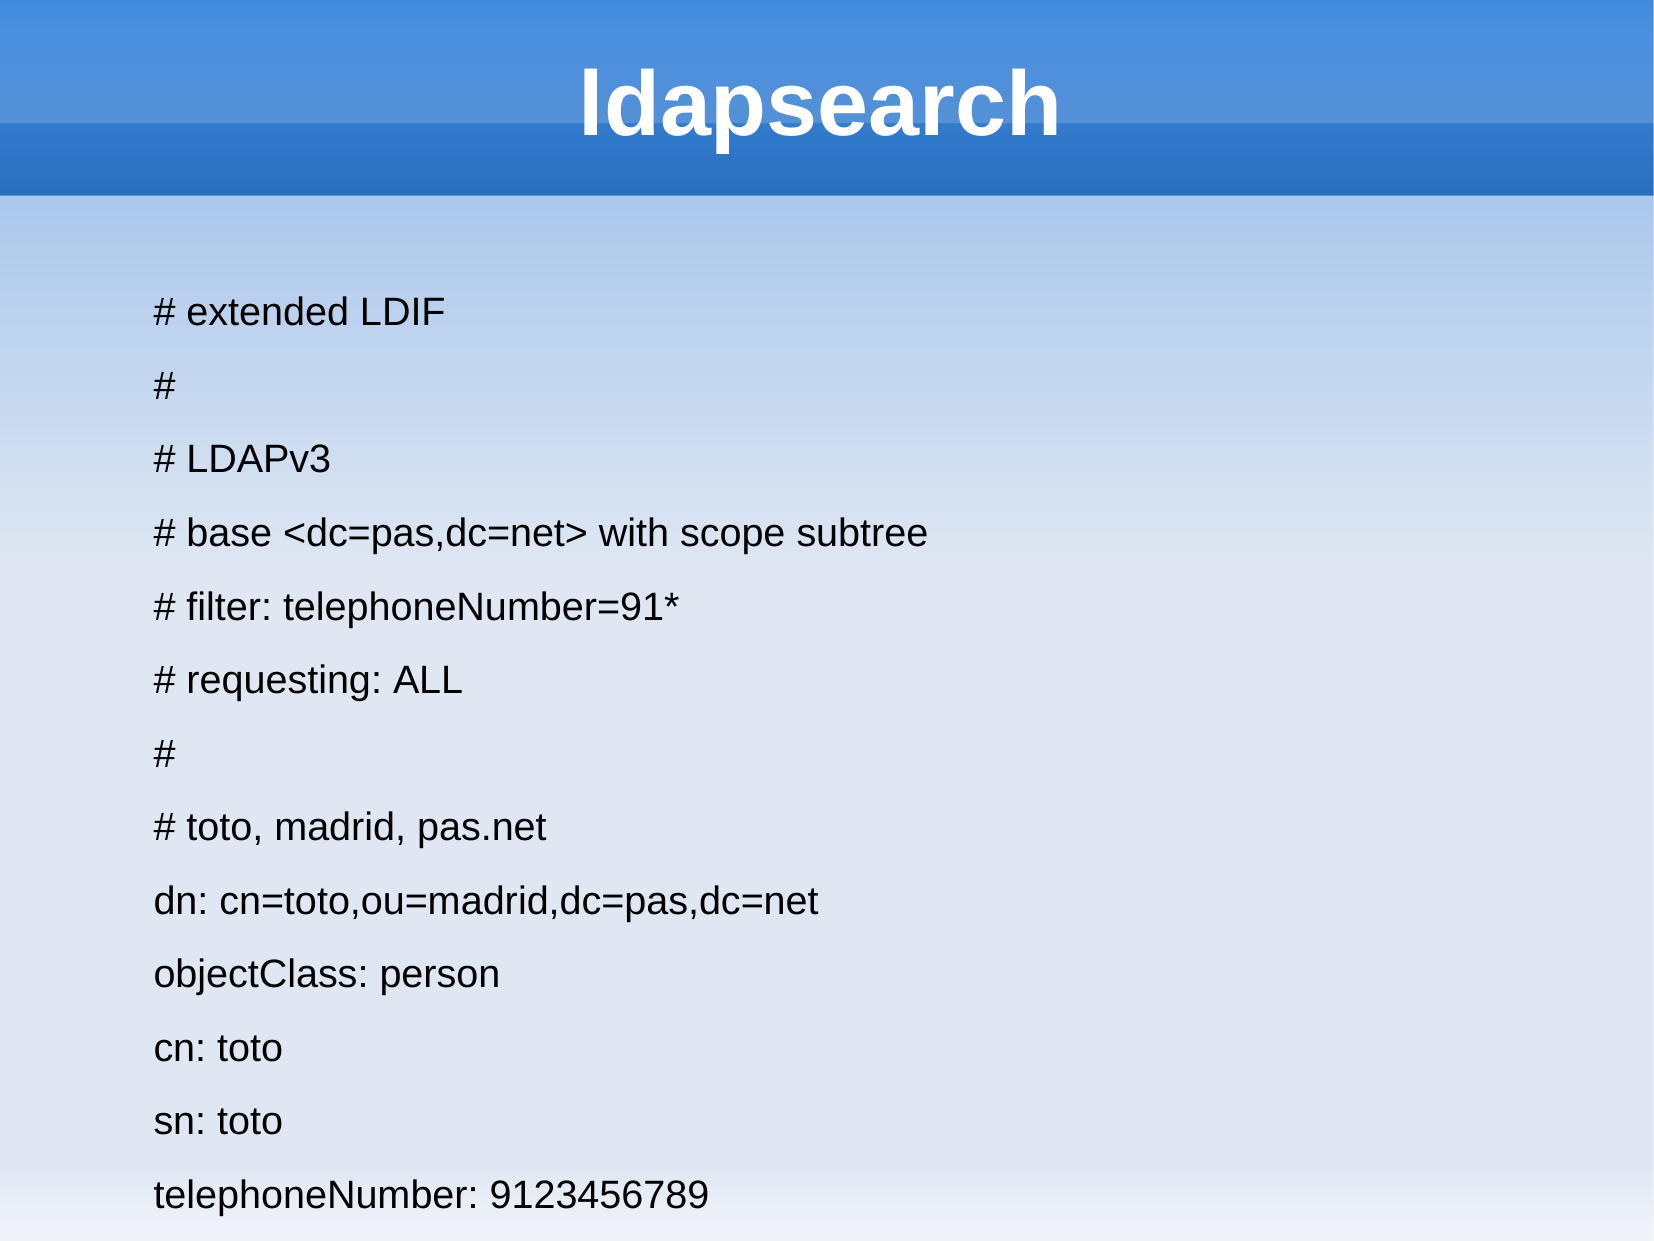

# ldapsearch
# extended LDIF
#
# LDAPv3
# base <dc=pas,dc=net> with scope subtree
# filter: telephoneNumber=91*
# requesting: ALL
#
# toto, madrid, pas.net
dn: cn=toto,ou=madrid,dc=pas,dc=net
objectClass: person
cn: toto
sn: toto
telephoneNumber: 9123456789
# tutu, madrid, pas.net
dn: cn=tutu,ou=madrid,dc=pas,dc=net
objectClass: person
cn: tutu
sn: tutu
telephoneNumber: 9178945632
# search result
search: 2
result: 0 Success
# numResponses: 3
# numEntries: 2